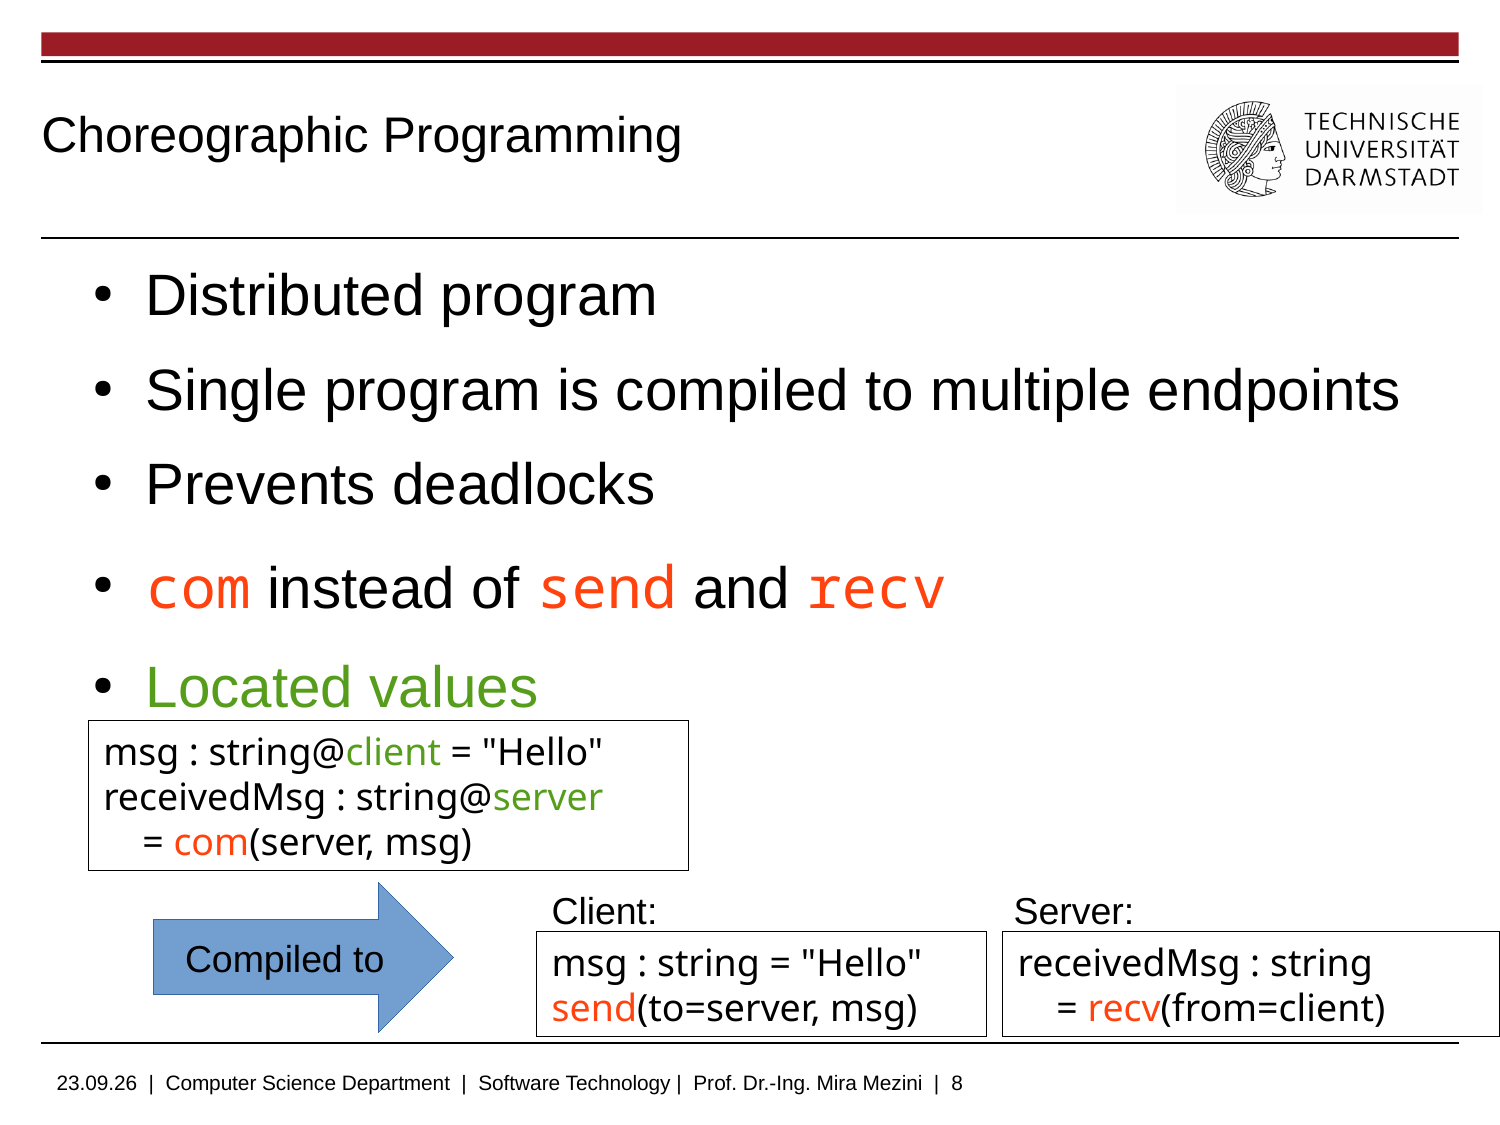

Choreographic Programming
# Distributed program
Single program is compiled to multiple endpoints
Prevents deadlocks
com instead of send and recv
Located values
msg : string@client = "Hello"
receivedMsg : string@server
 = com(server, msg)
Client:
Server:
Compiled to
msg : string = "Hello"
send(to=server, msg)
receivedMsg : string
 = recv(from=client)